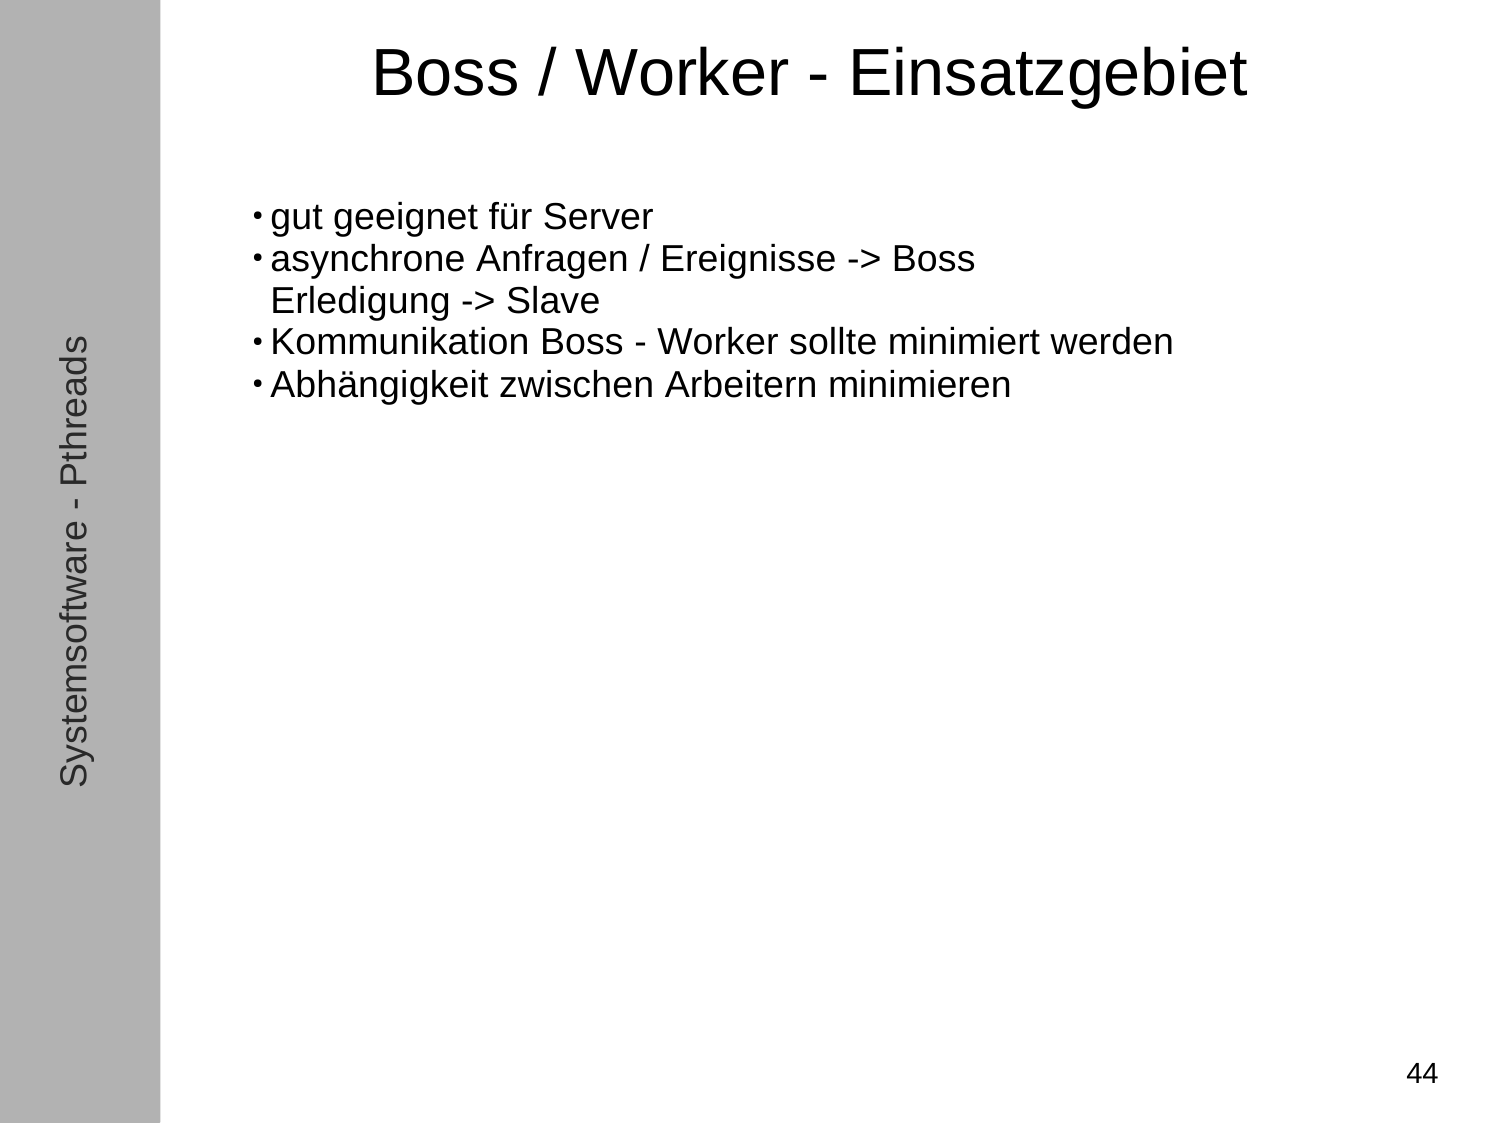

Boss / Worker - Einsatzgebiet
gut geeignet für Server
asynchrone Anfragen / Ereignisse -> Boss
Erledigung -> Slave
Kommunikation Boss - Worker sollte minimiert werden
Abhängigkeit zwischen Arbeitern minimieren
Systemsoftware - Pthreads